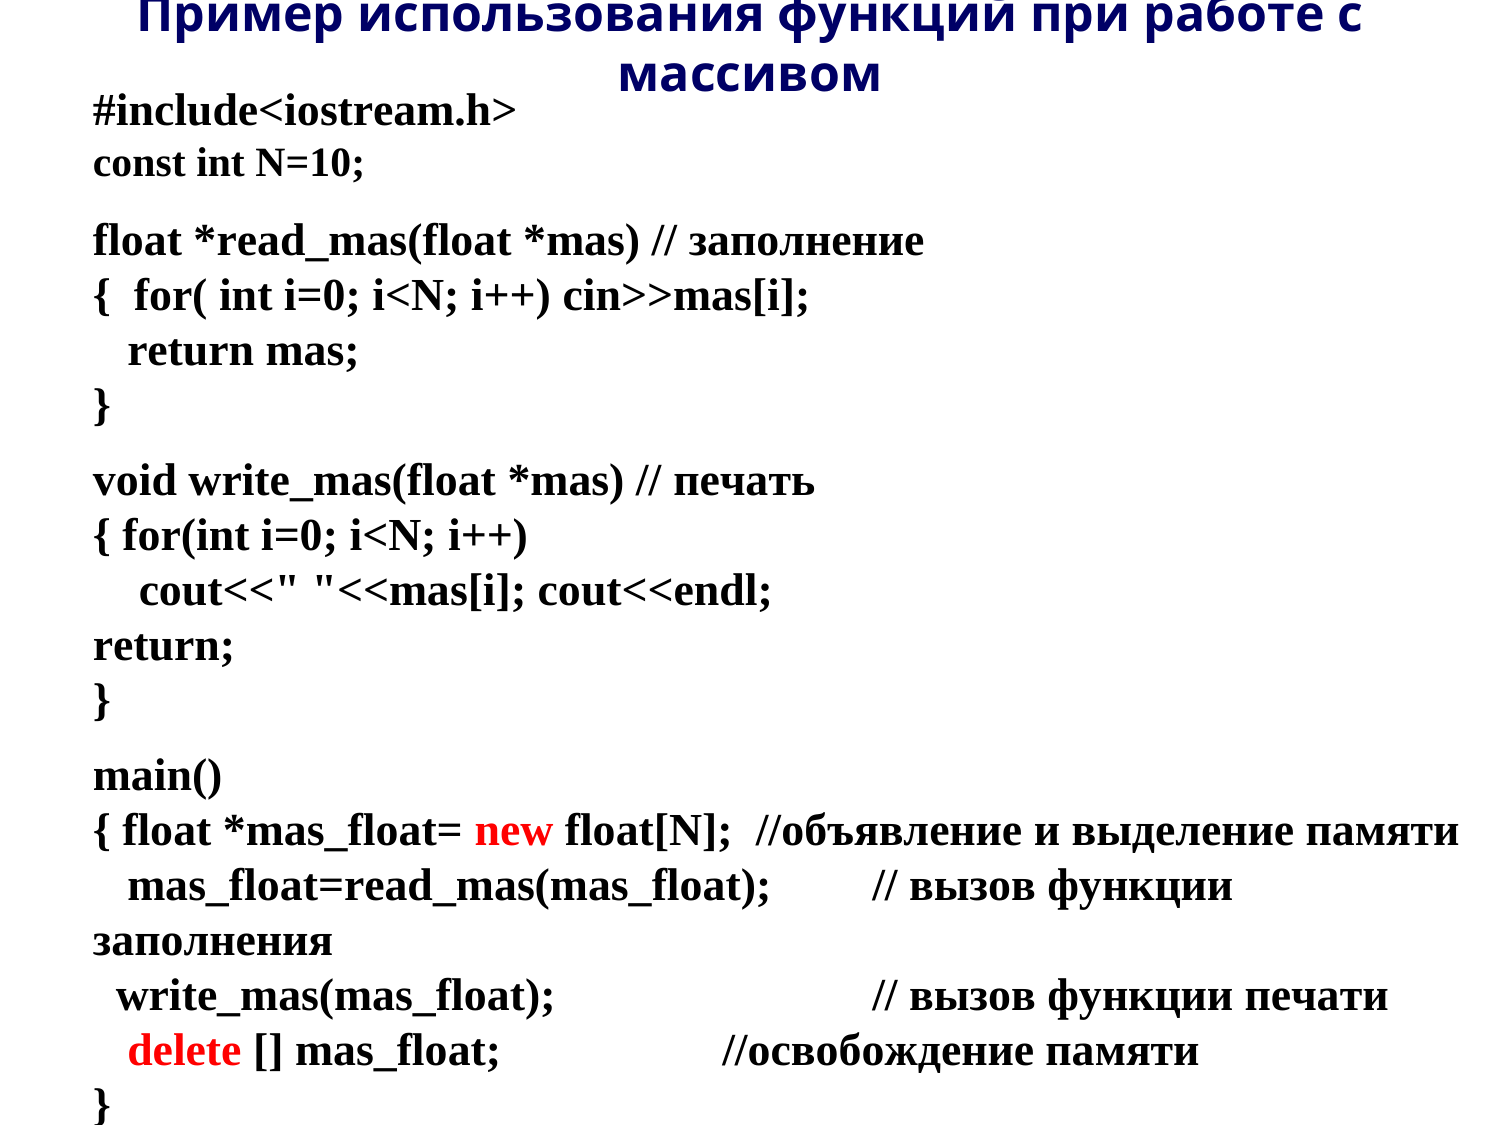

Пример использования функций при работе с массивом
#include<iostream.h>
const int N=10;
float *read_mas(float *mas) // заполнение
{ for( int i=0; i<N; i++) cin>>mas[i];
 return mas;
}
void write_mas(float *mas) // печать
{ for(int i=0; i<N; i++)
 cout<<" "<<mas[i]; cout<<endl;
return;
}
main()
{ float *mas_float= new float[N]; //объявление и выделение памяти
 mas_float=read_mas(mas_float);	// вызов функции заполнения
 write_mas(mas_float); 		// вызов функции печати
 delete [] mas_float; 		//освобождение памяти
}